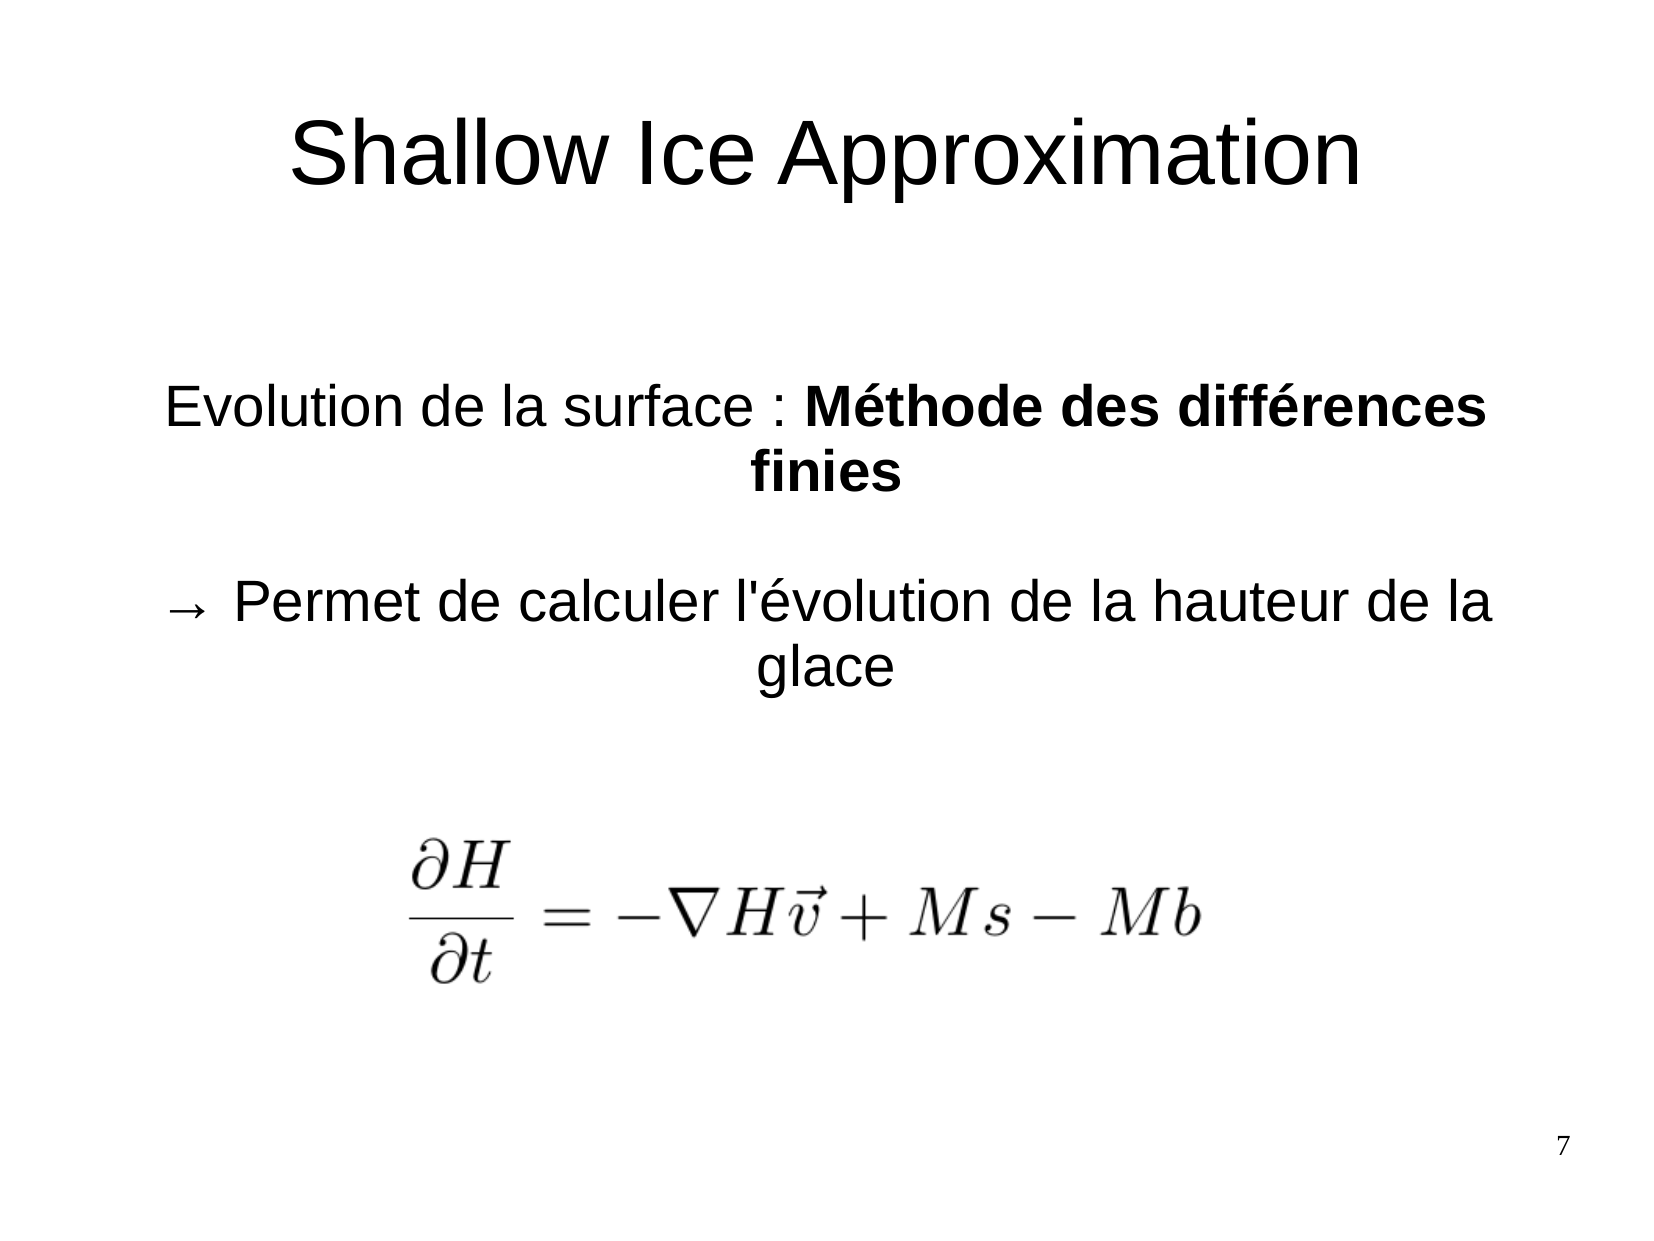

# Shallow Ice Approximation
Evolution de la surface : Méthode des différences finies
→ Permet de calculer l'évolution de la hauteur de la glace
7